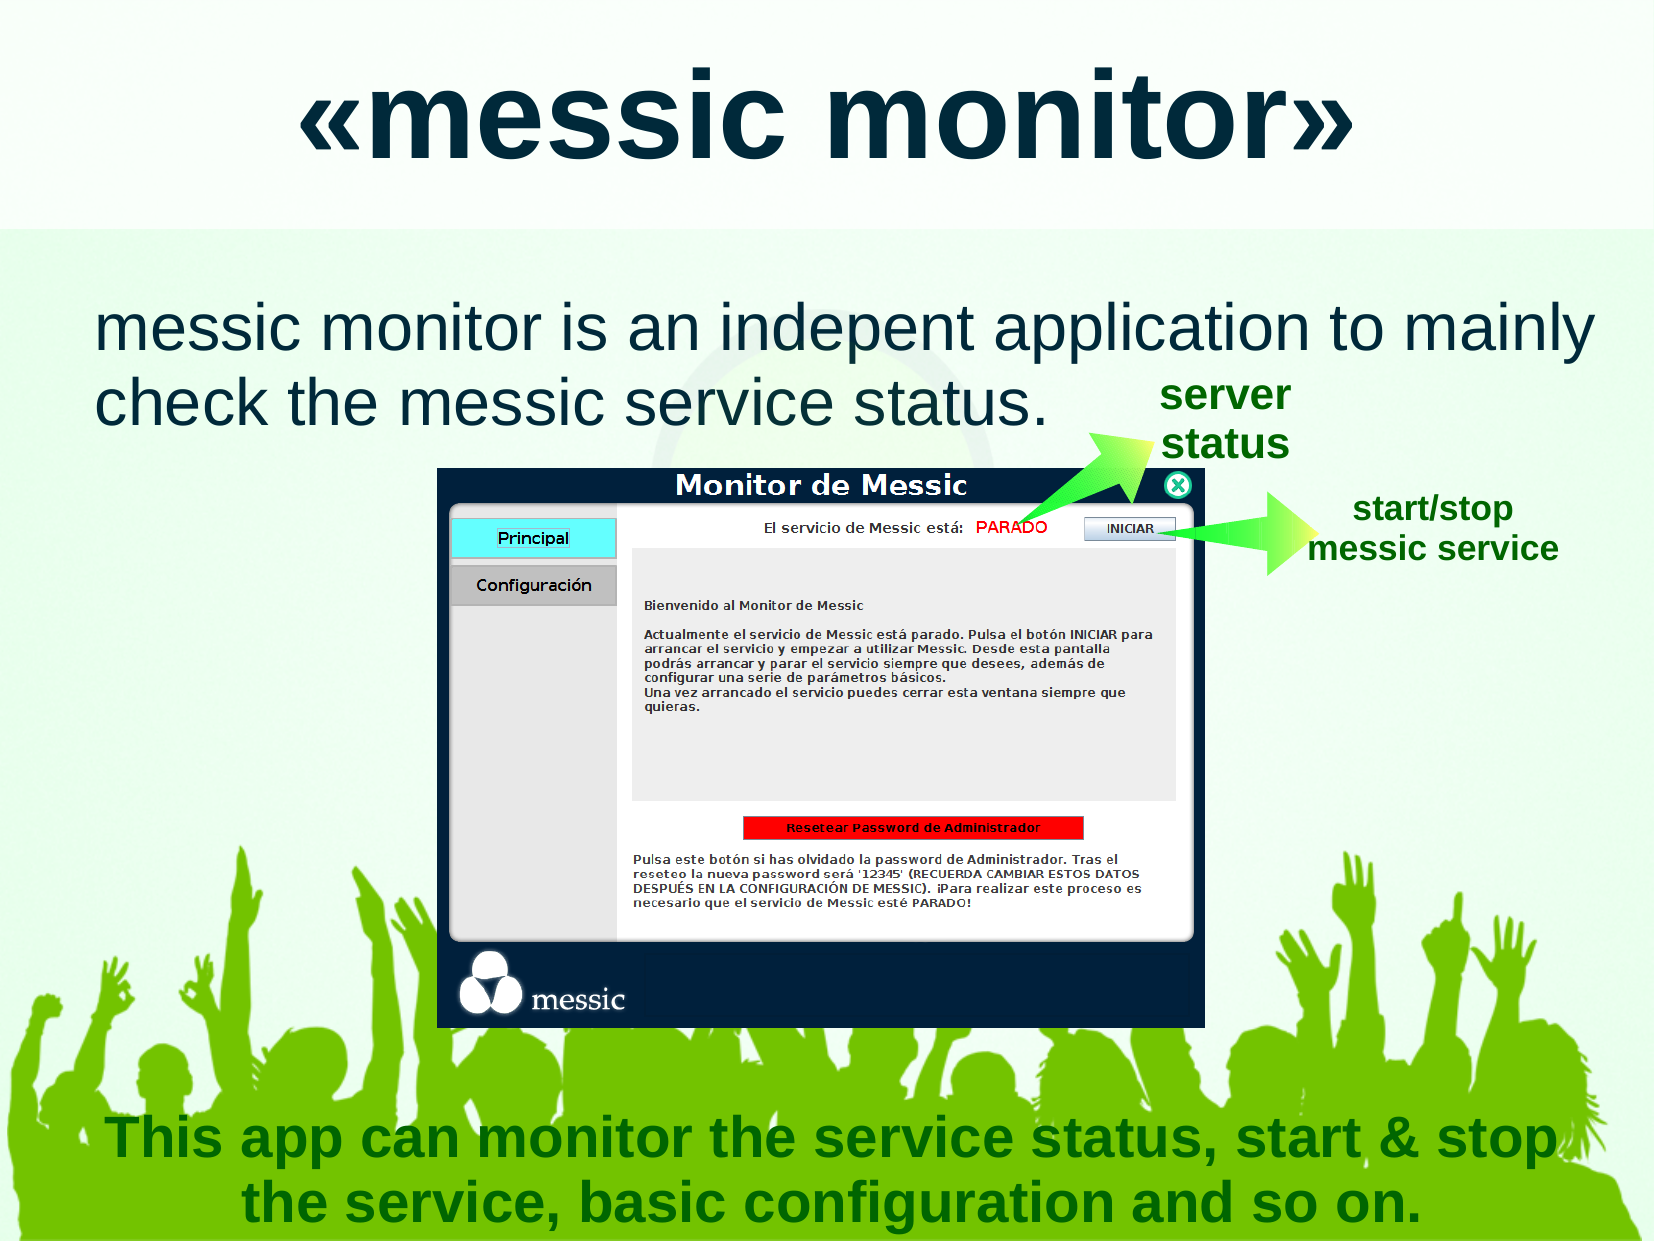

# «messic monitor»
messic monitor is an indepent application to mainly check the messic service status.
server status
start/stop messic service
This app can monitor the service status, start & stop the service, basic configuration and so on.